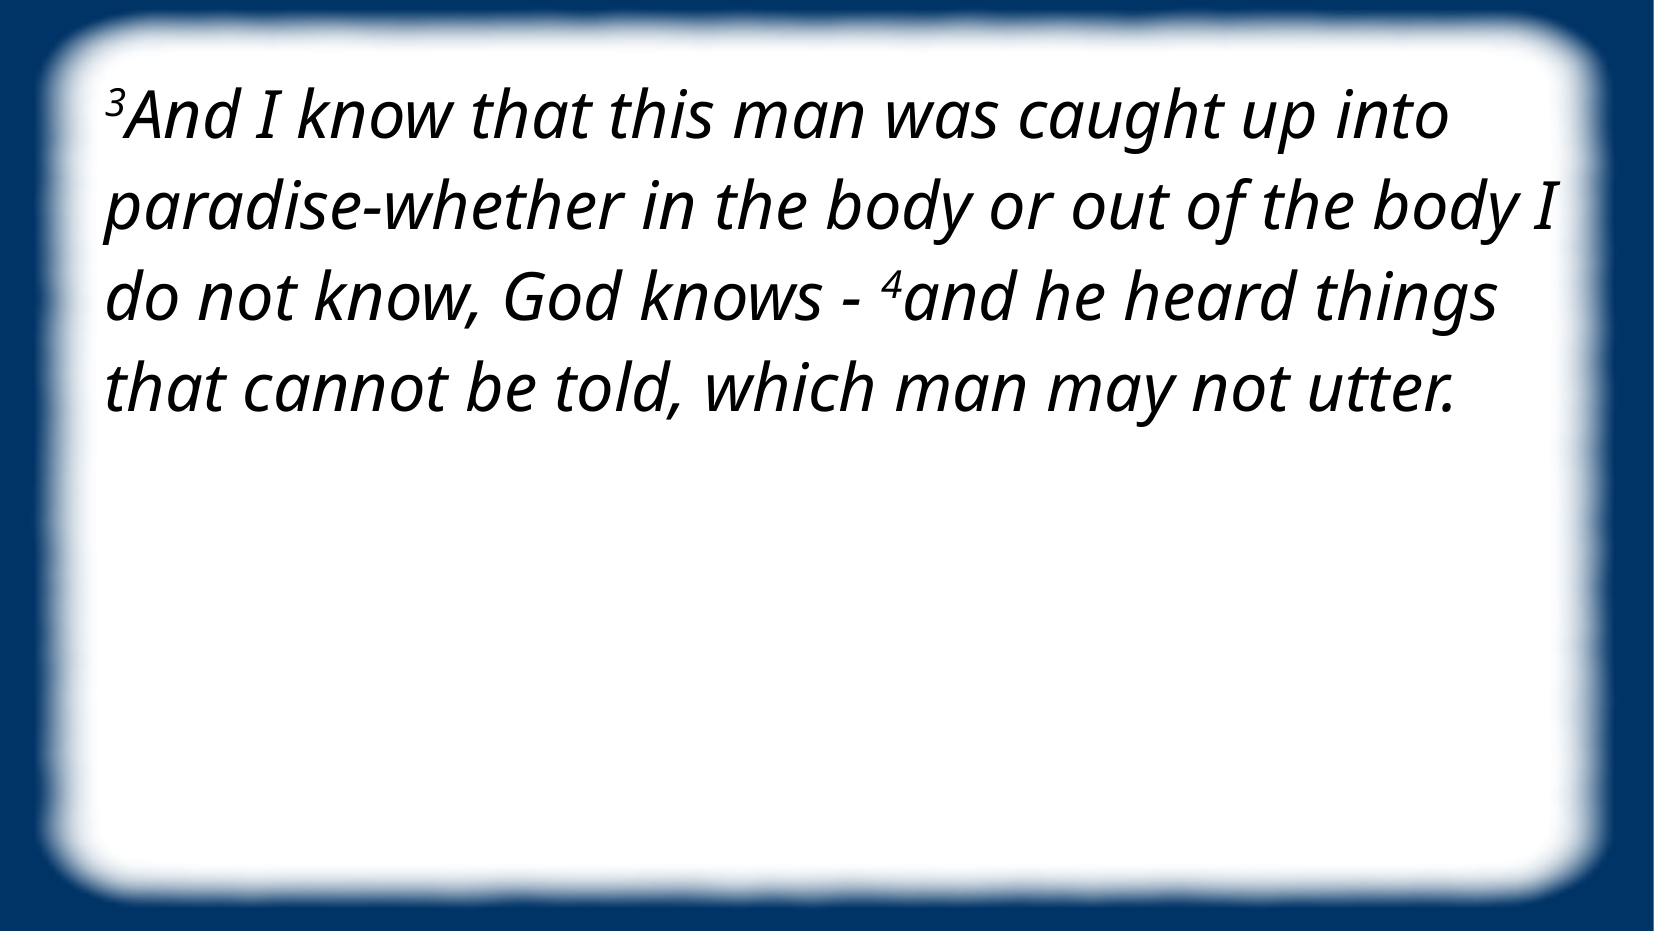

3And I know that this man was caught up into paradise-whether in the body or out of the body I do not know, God knows - 4and he heard things that cannot be told, which man may not utter.